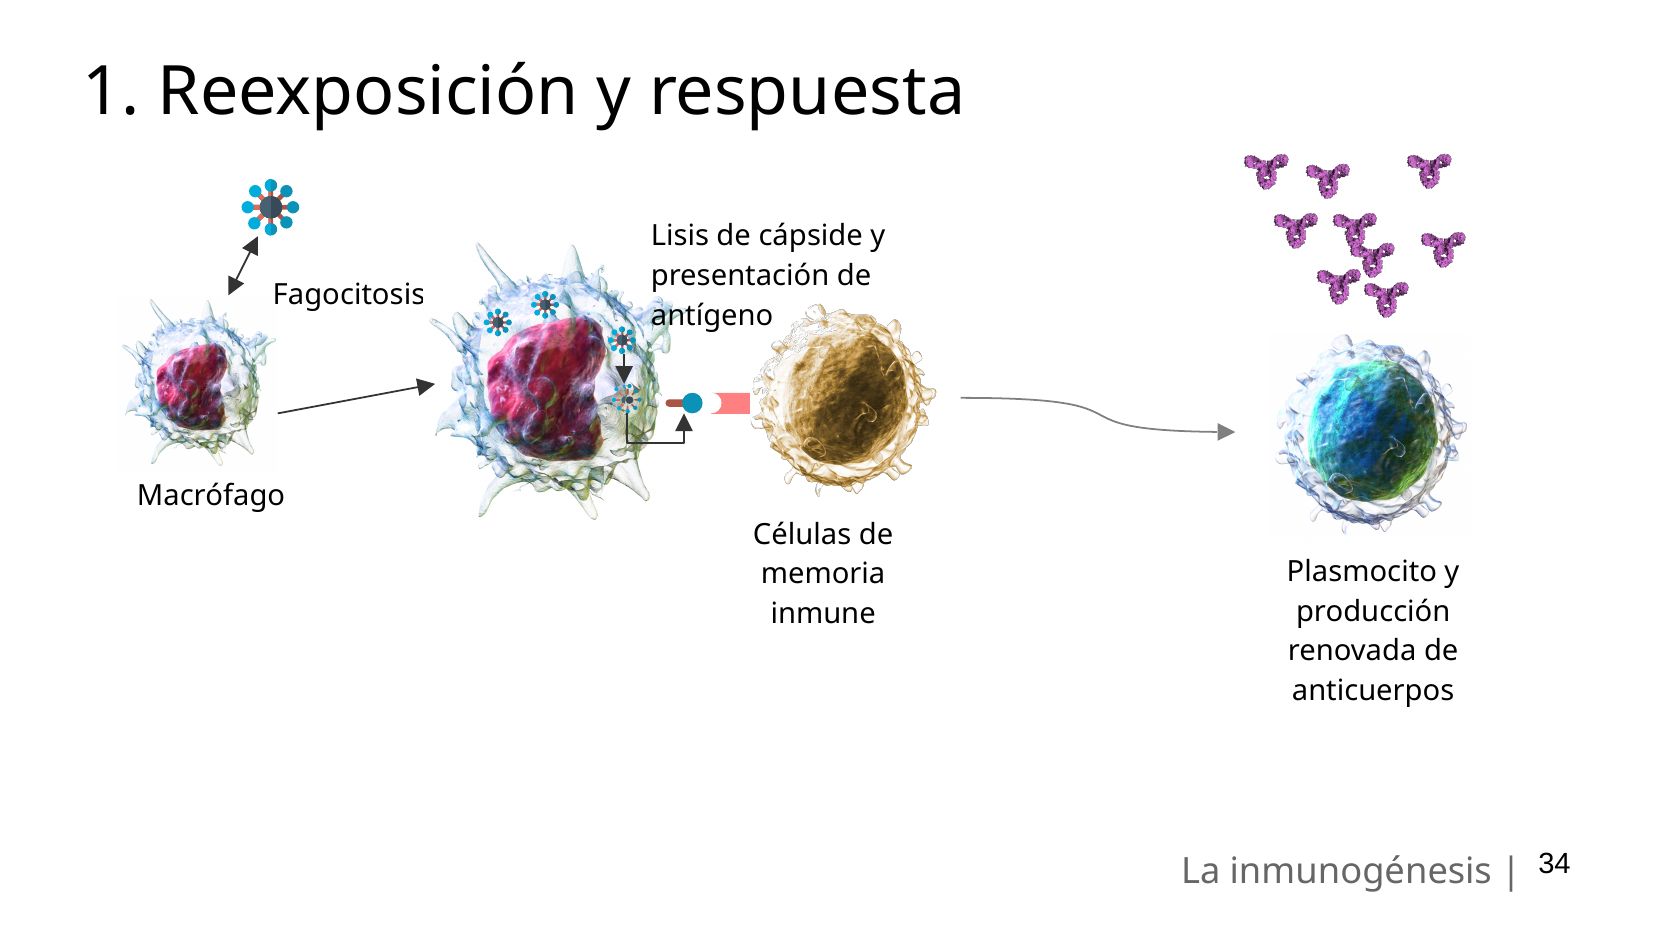

1. Reexposición y respuesta
Lisis de cápside y
presentación de
antígeno
Fagocitosis
Macrófago
Células de memoria inmune
Plasmocito y producción renovada de anticuerpos
# La inmunogénesis |
34